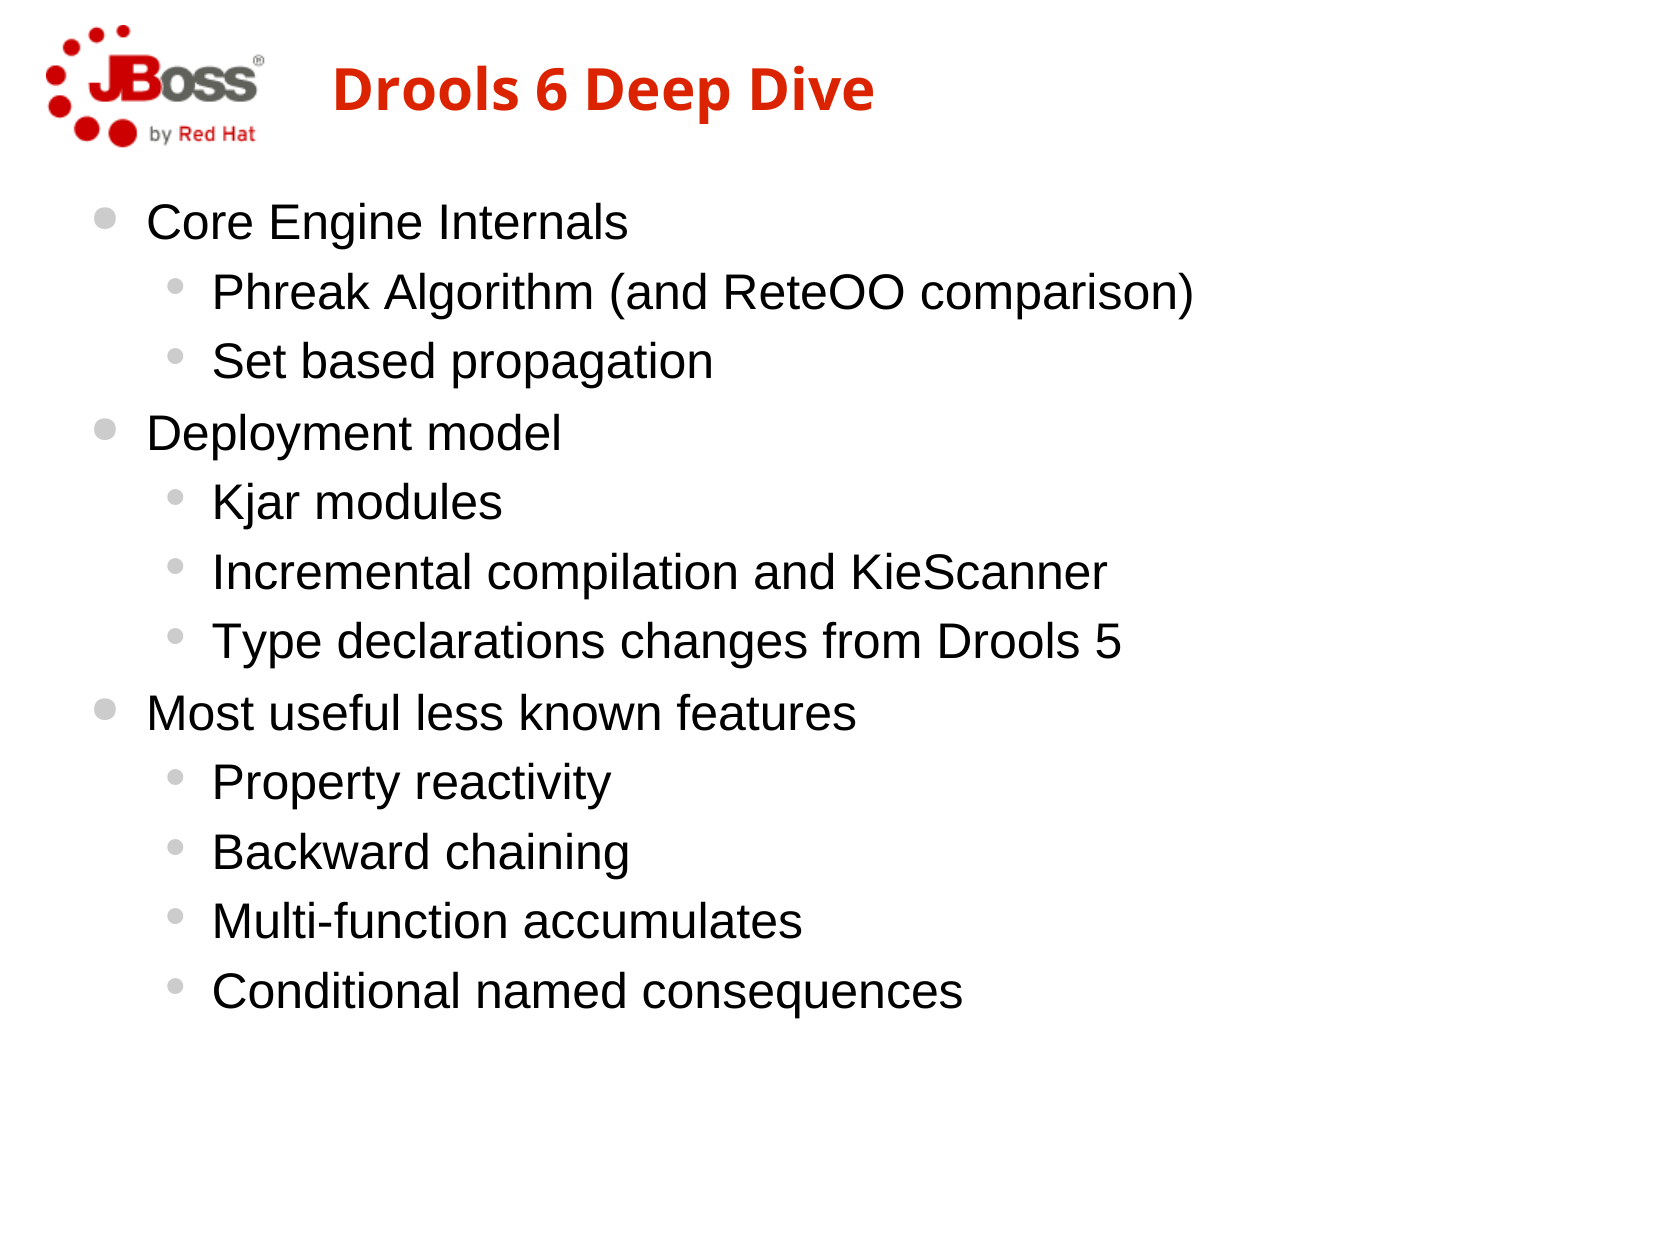

# Drools 6 Deep Dive
Core Engine Internals
Phreak Algorithm (and ReteOO comparison)
Set based propagation
Deployment model
Kjar modules
Incremental compilation and KieScanner
Type declarations changes from Drools 5
Most useful less known features
Property reactivity
Backward chaining
Multi-function accumulates
Conditional named consequences